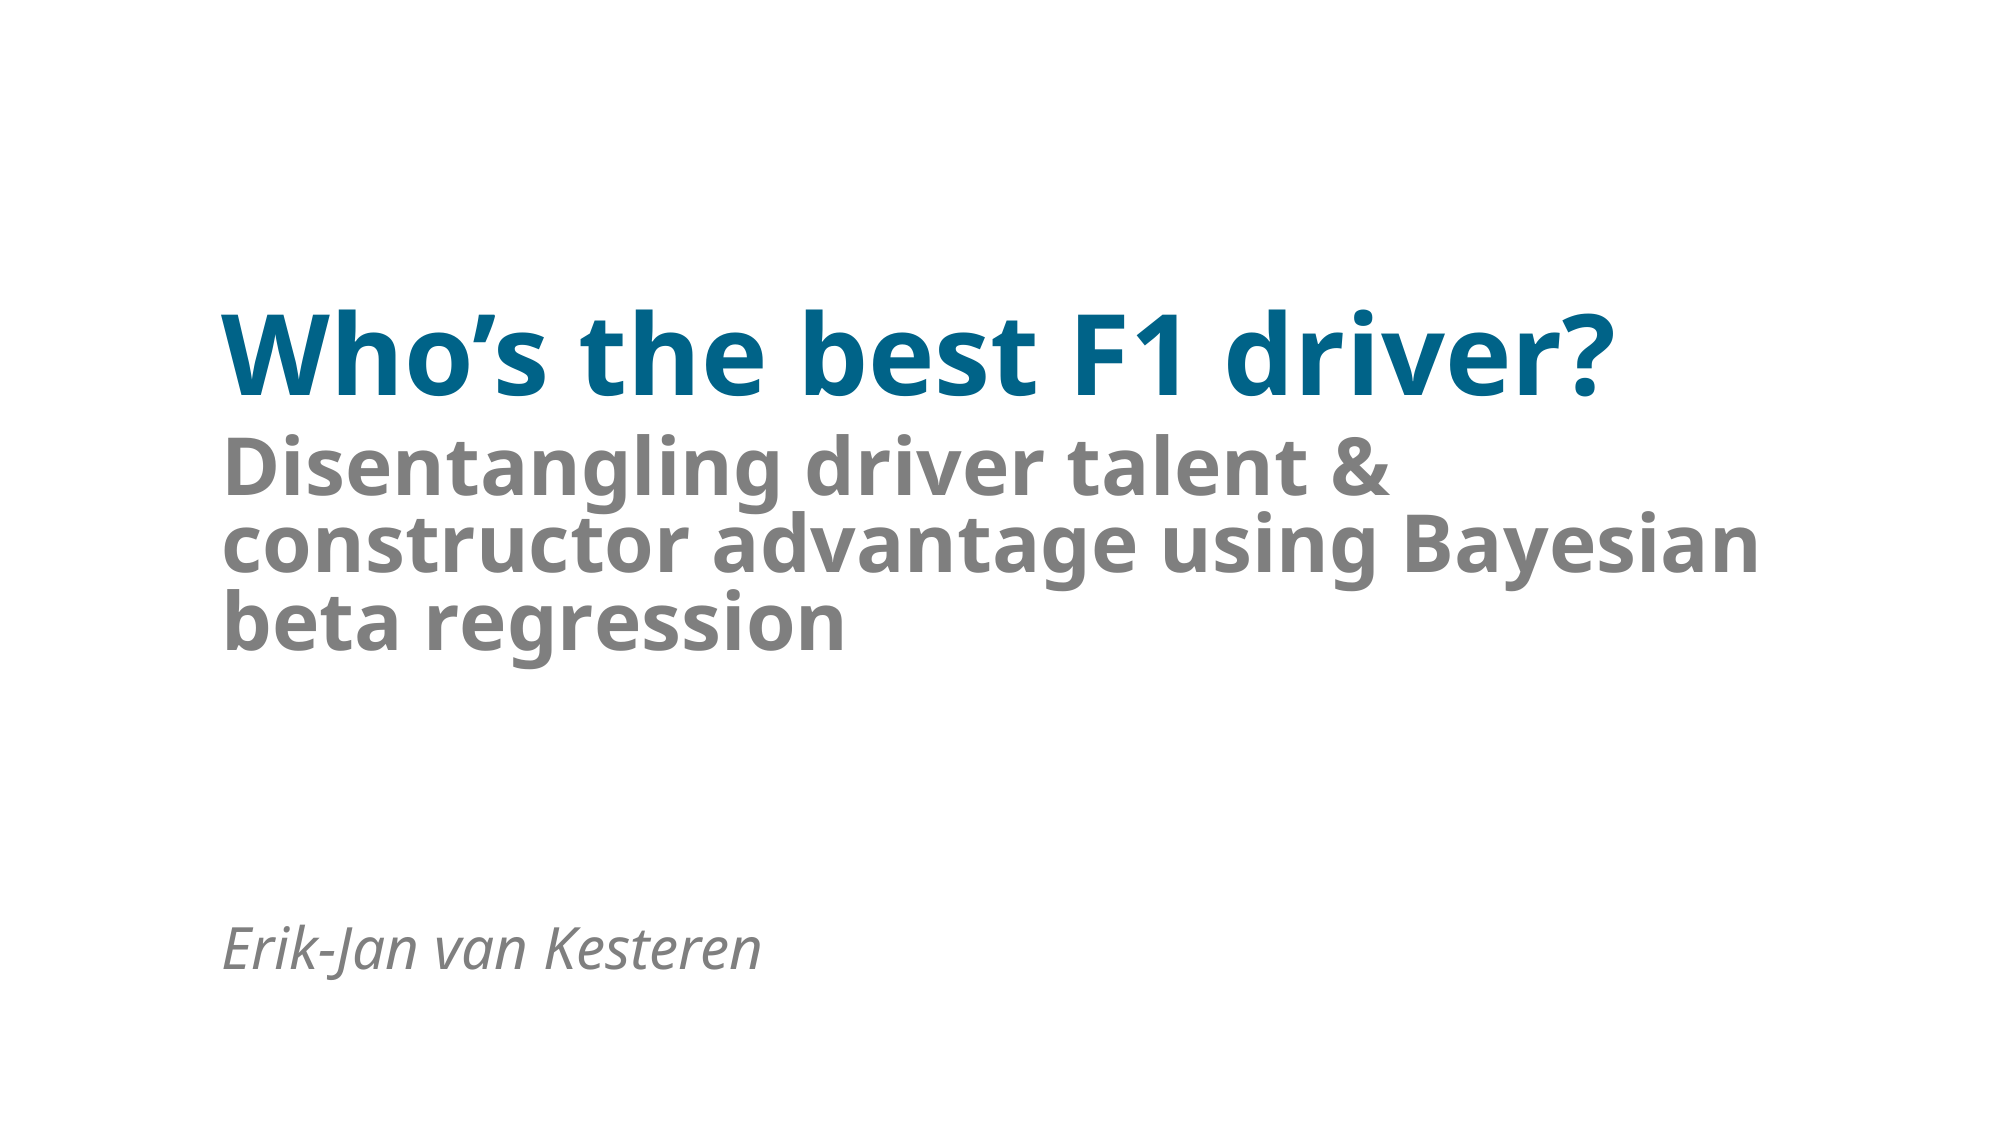

Who’s the best F1 driver?
Disentangling driver talent & constructor advantage using Bayesian
beta regression
Erik-Jan van Kesteren